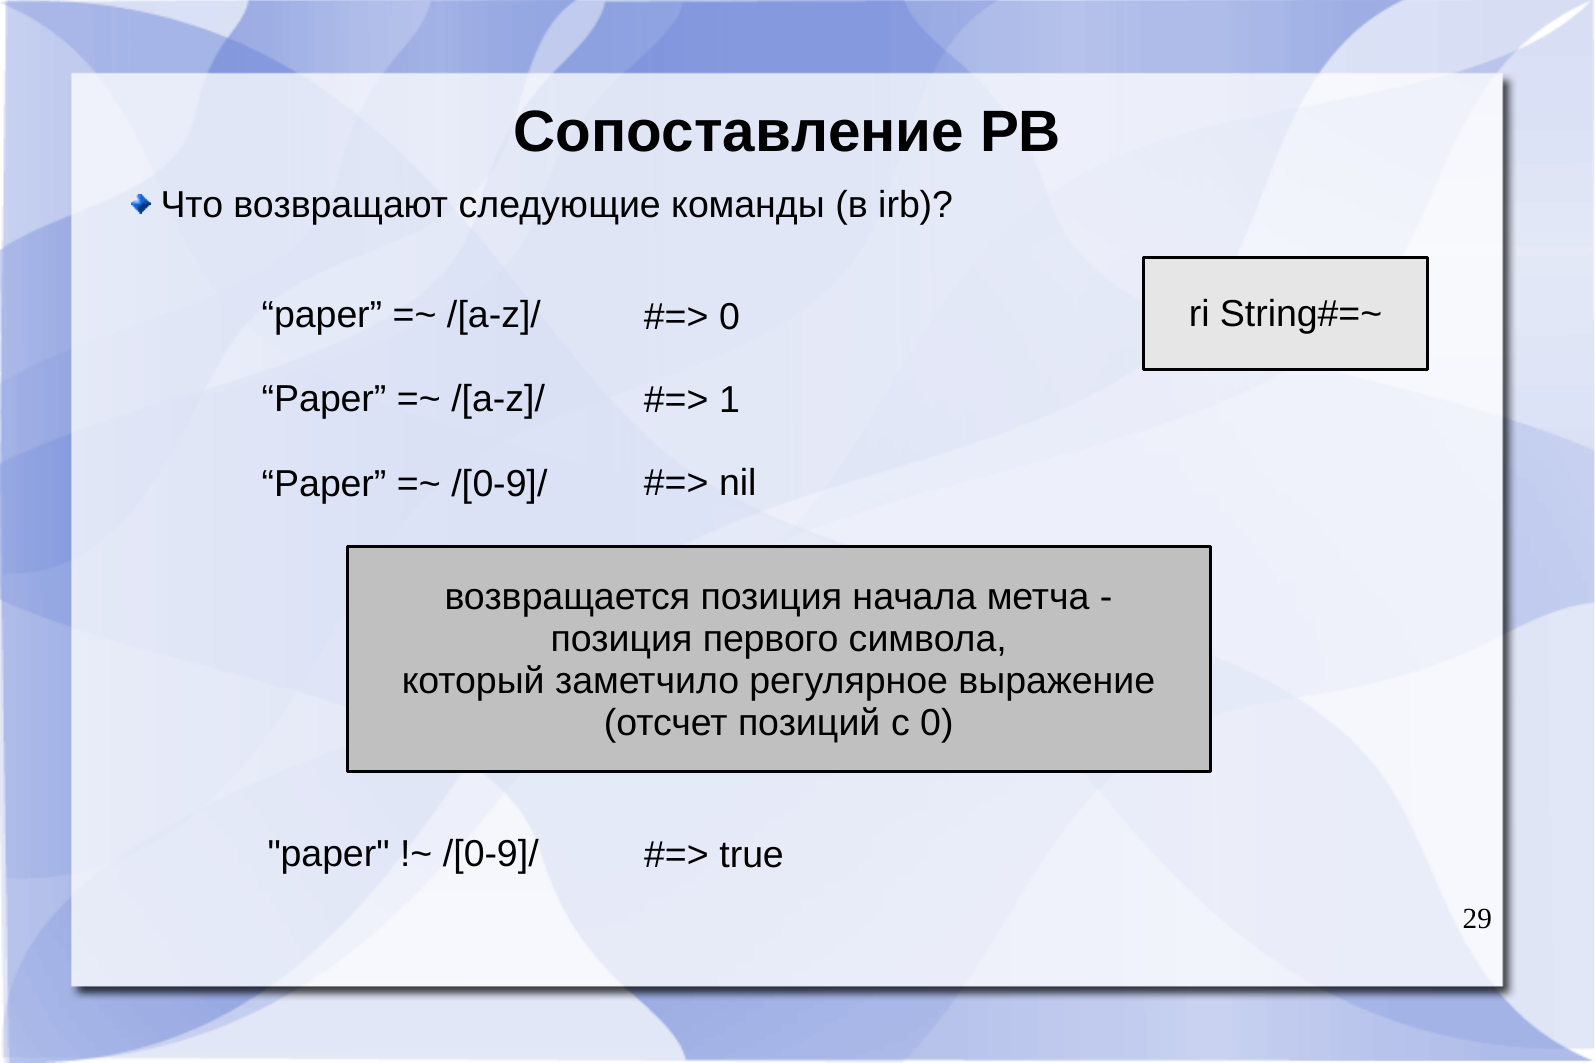

# Сопоставление РВ
 Что возвращают следующие команды (в irb)?
ri String#=~
“paper” =~ /[a-z]/
“Paper” =~ /[a-z]/
“Paper” =~ /[0-9]/
#=> 0
#=> 1
#=> nil
возвращается позиция начала метча -
позиция первого символа,
который заметчило регулярное выражение
(отсчет позиций с 0)
"paper" !~ /[0-9]/
#=> true
29